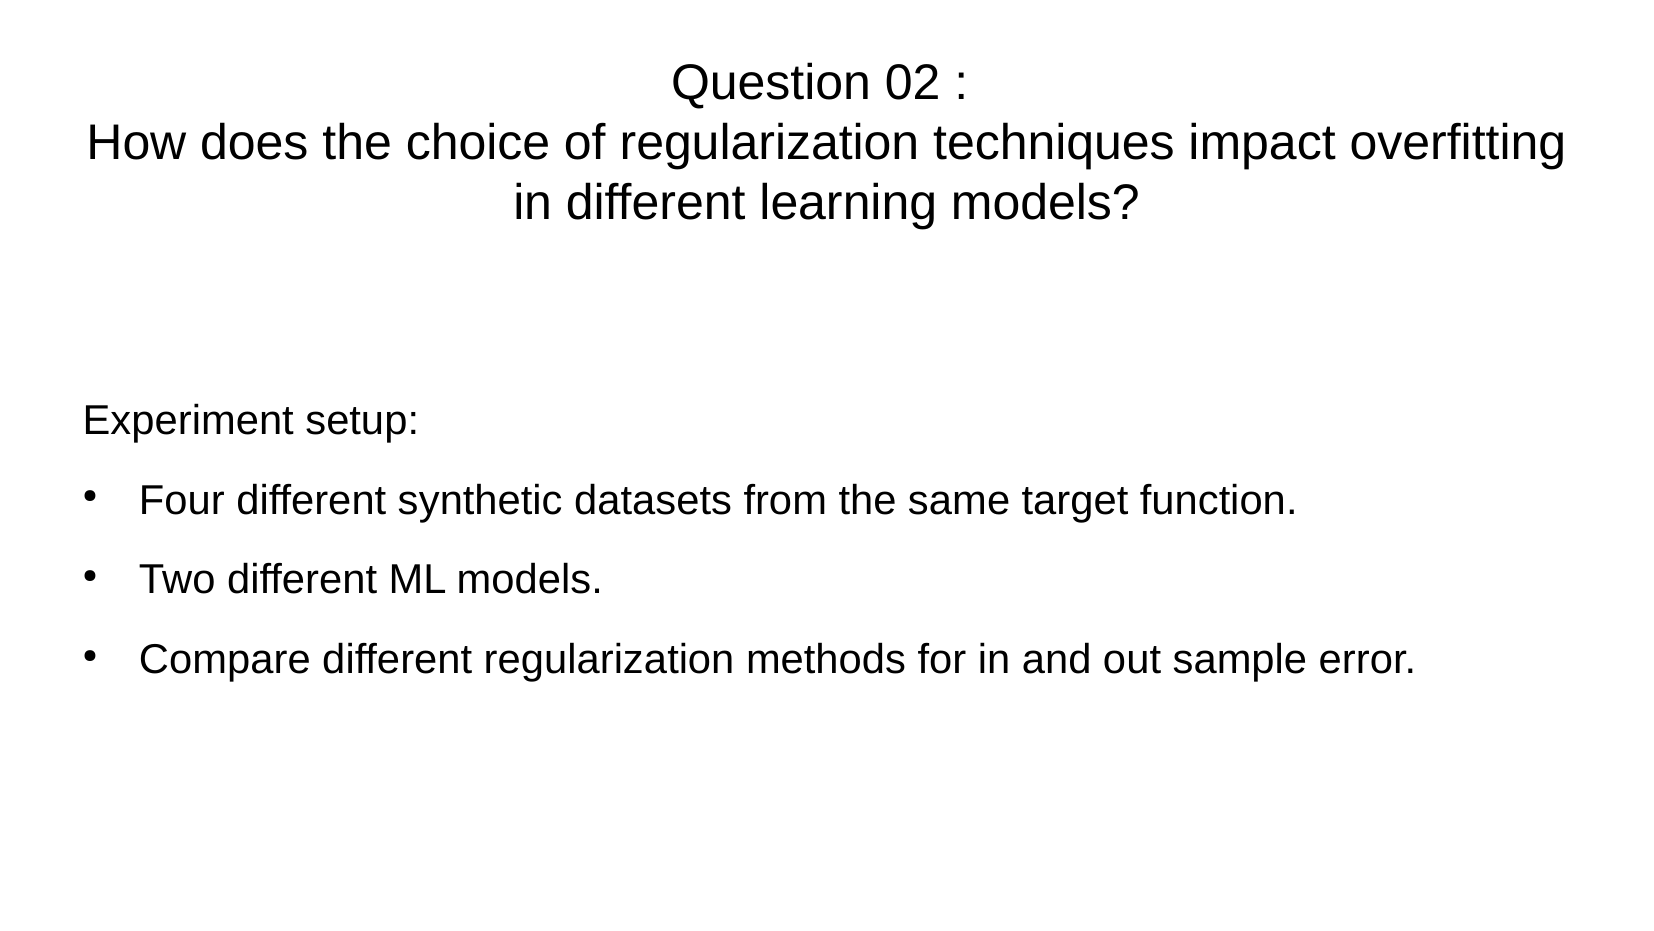

# Question 02 : How does the choice of regularization techniques impact overfitting in different learning models?
Experiment setup:
Four different synthetic datasets from the same target function.
Two different ML models.
Compare different regularization methods for in and out sample error.